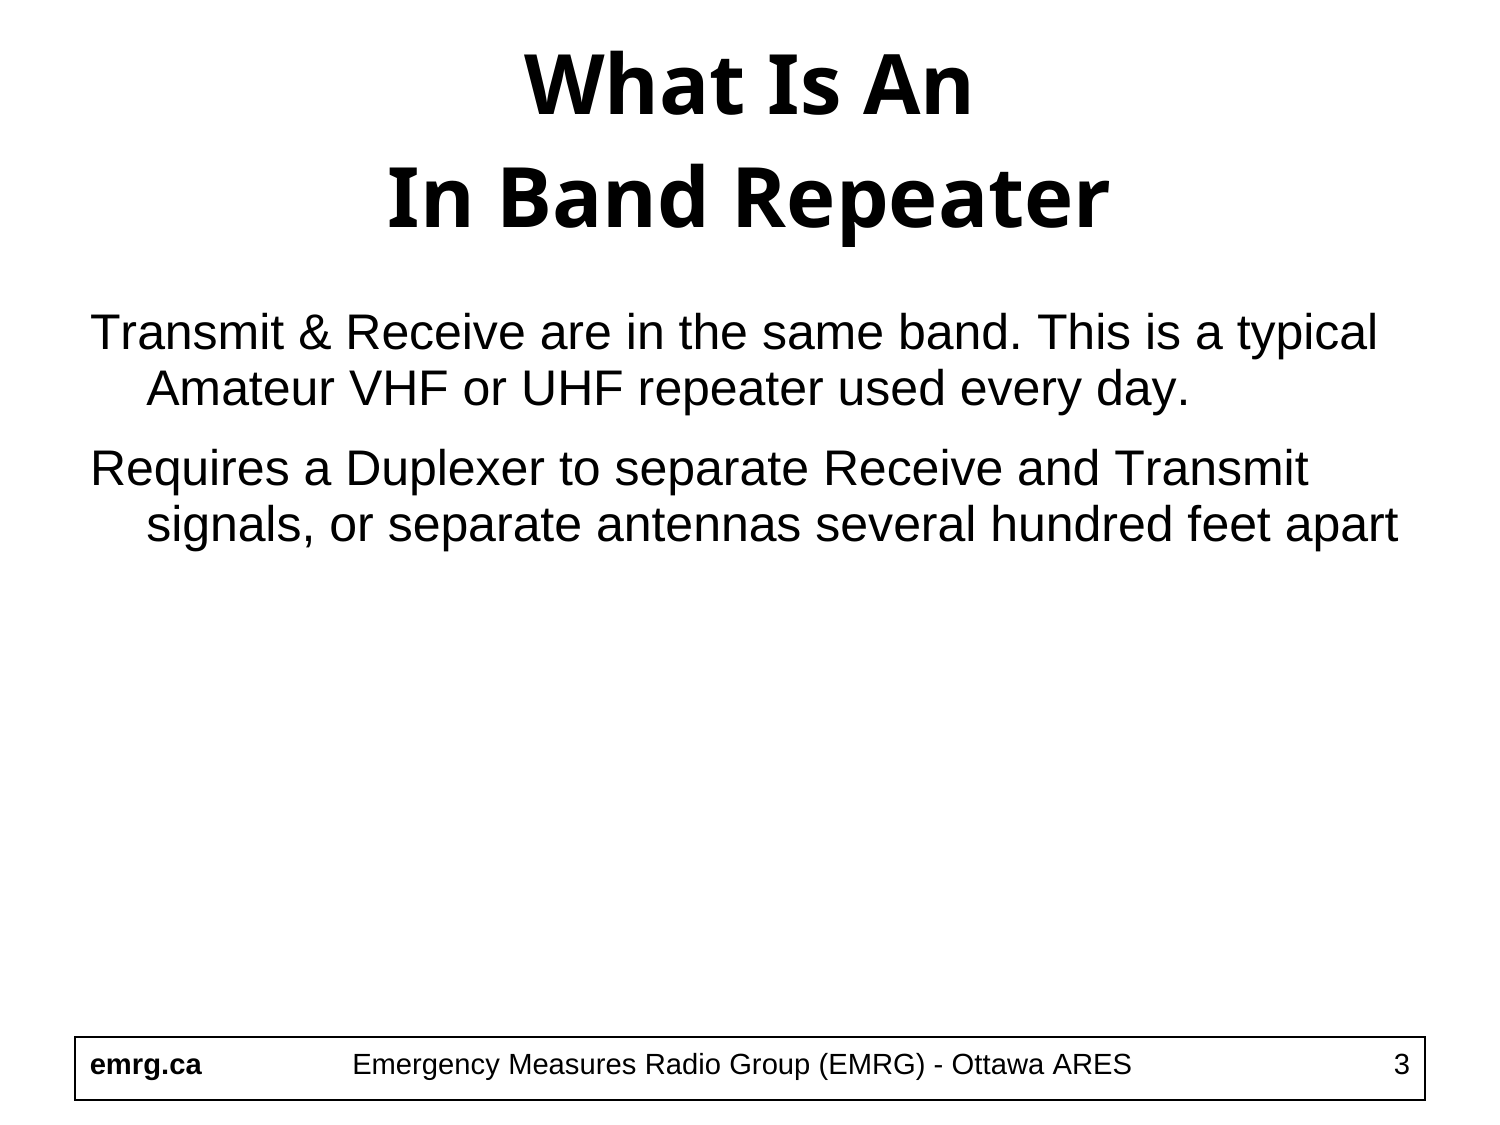

# What Is An In Band Repeater
Transmit & Receive are in the same band. This is a typical Amateur VHF or UHF repeater used every day.
Requires a Duplexer to separate Receive and Transmit signals, or separate antennas several hundred feet apart
Emergency Measures Radio Group (EMRG) - Ottawa ARES